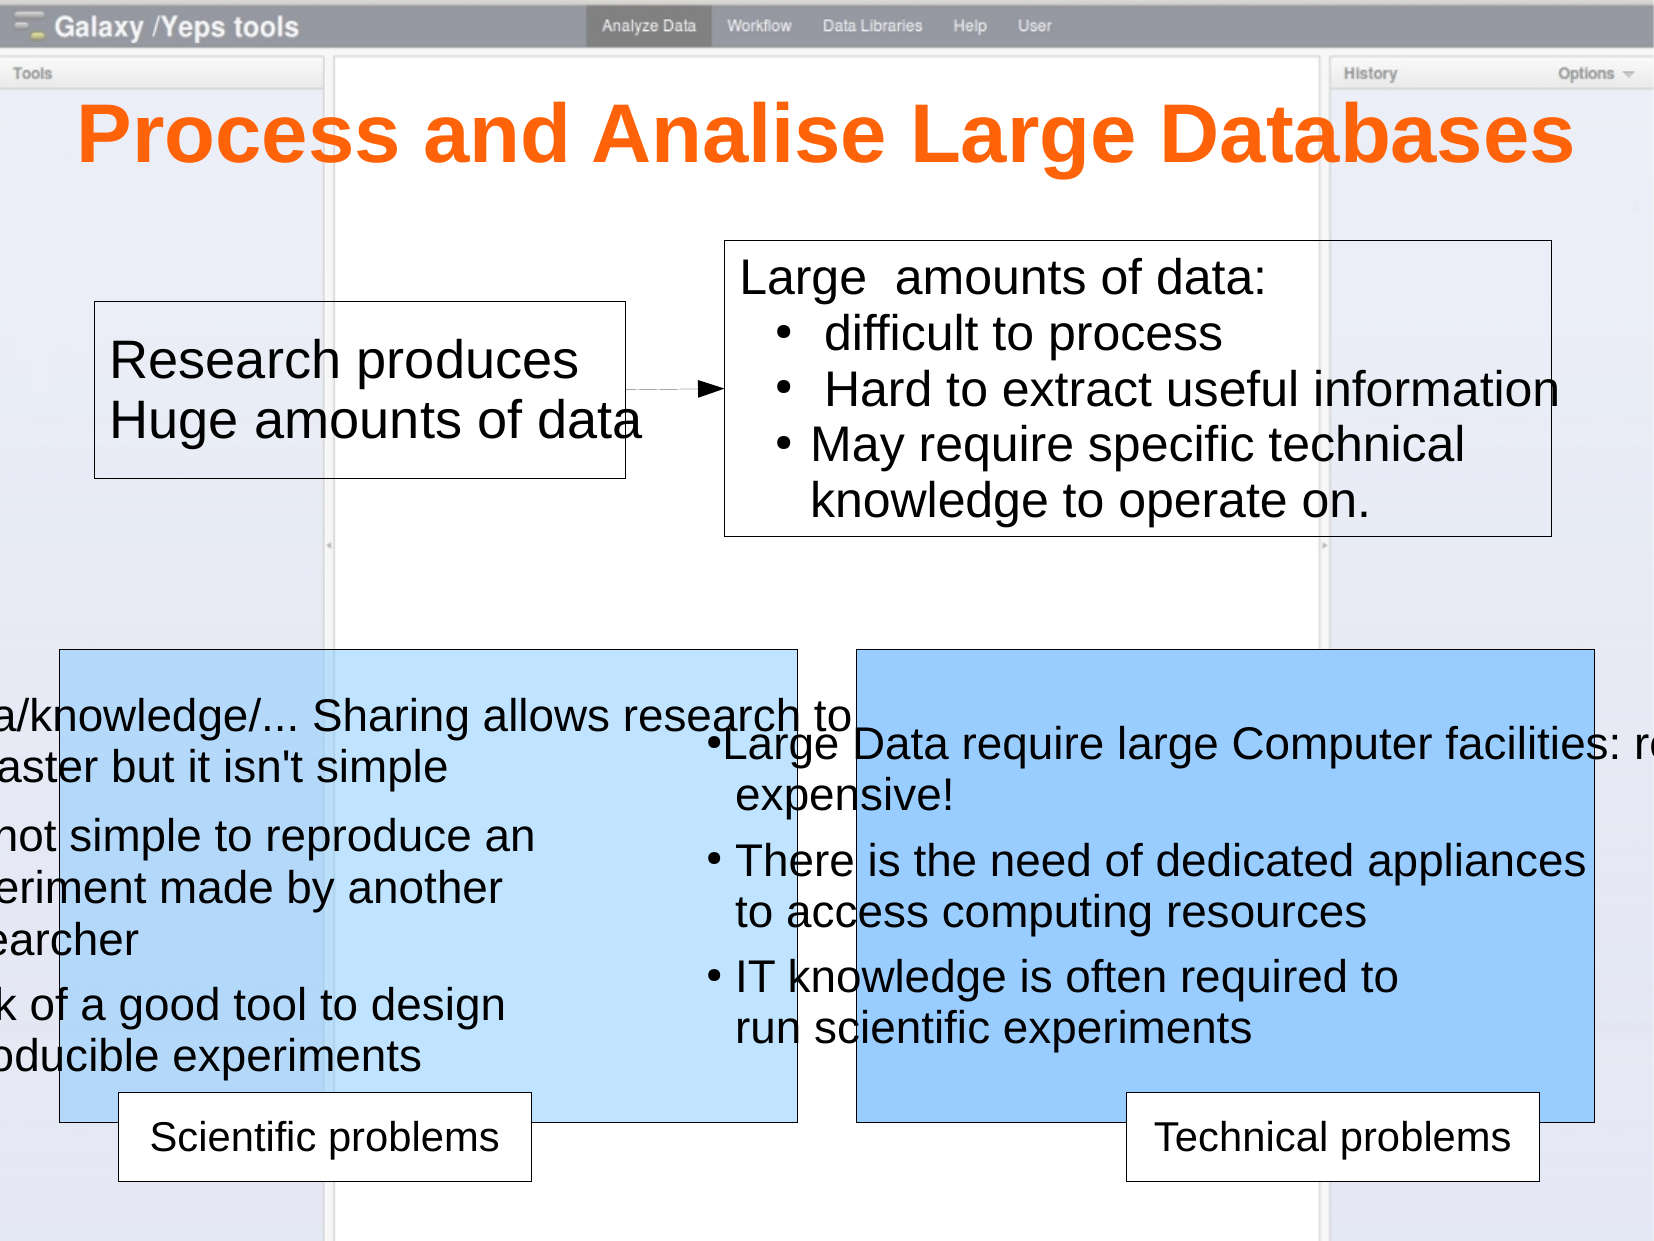

# Process and Analise Large Databases
Large amounts of data:
 difficult to process
 Hard to extract useful information
May require specific technical
knowledge to operate on.
Research produces
Huge amounts of data
 Data/knowledge/... Sharing allows research to grow
 up faster but it isn't simple
 It's not simple to reproduce an
 experiment made by another
 researcher
 Lack of a good tool to design
reproducible experiments
Large Data require large Computer facilities: really
 expensive!
 There is the need of dedicated appliances
 to access computing resources
 IT knowledge is often required to
 run scientific experiments
Scientific problems
Technical problems